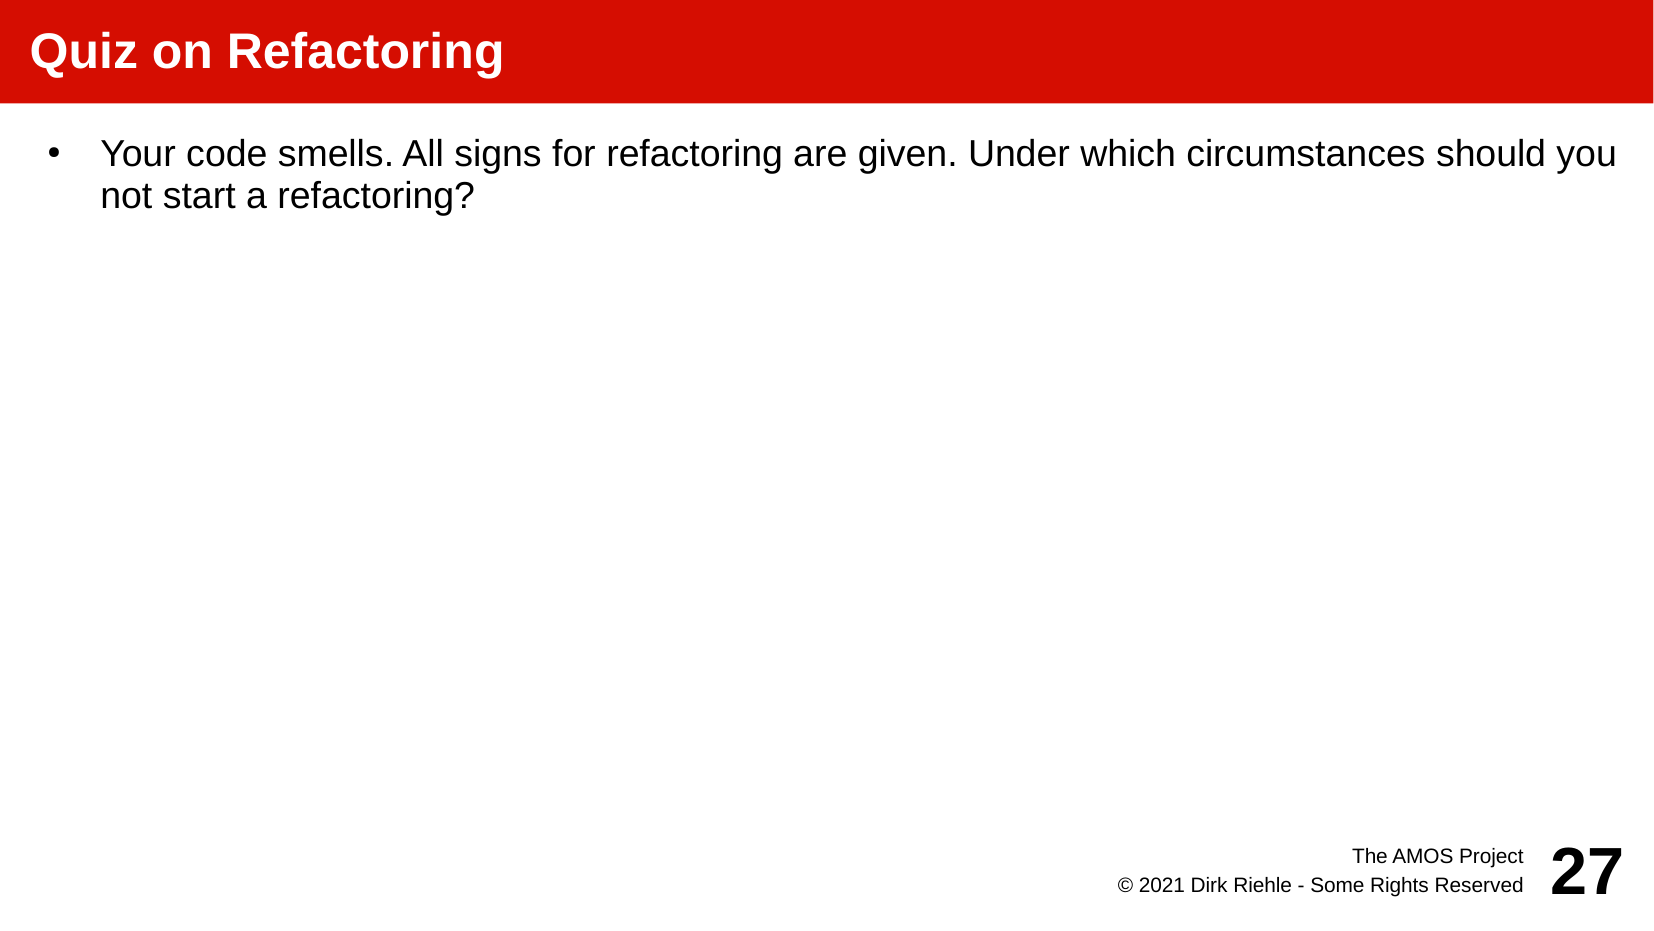

# Quiz on Refactoring
Your code smells. All signs for refactoring are given. Under which circumstances should you not start a refactoring?
The AMOS Project
27
© 2021 Dirk Riehle - Some Rights Reserved